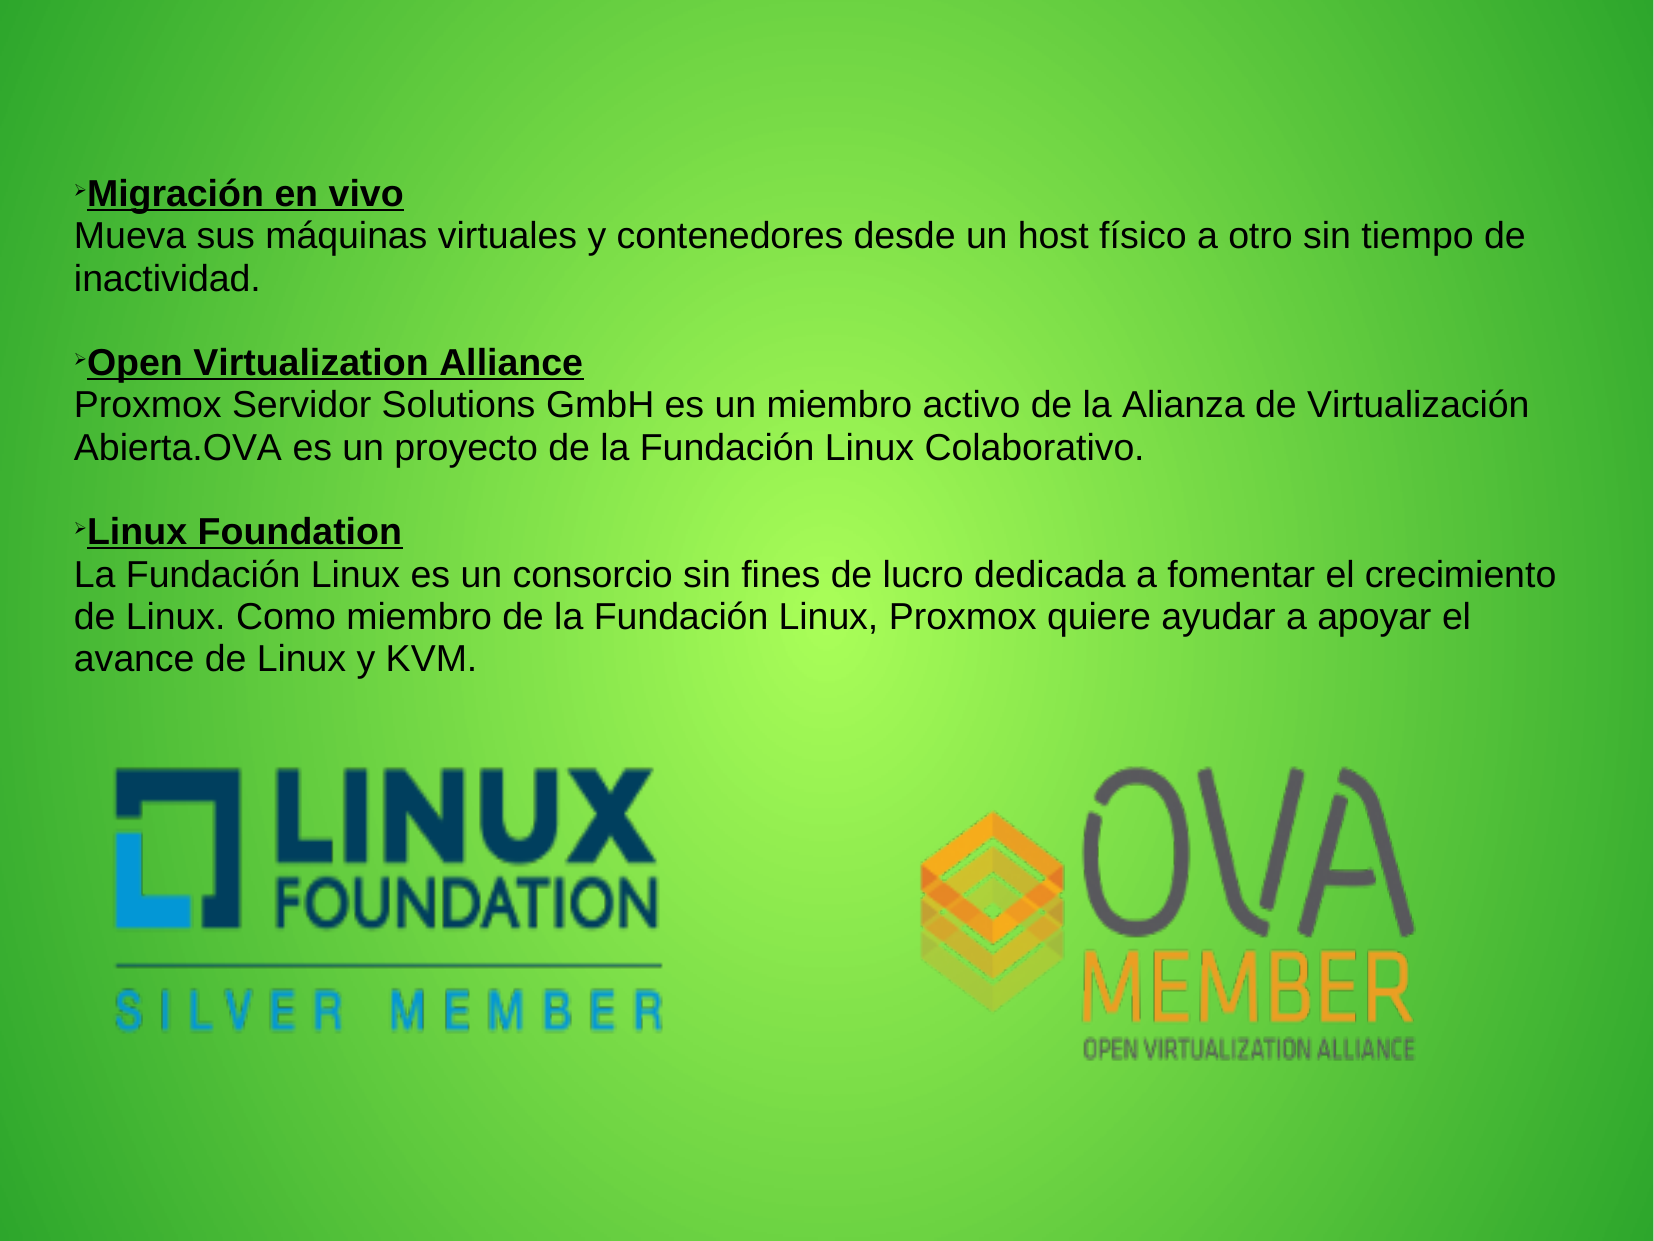

Migración en vivo
Mueva sus máquinas virtuales y contenedores desde un host físico a otro sin tiempo de inactividad.
Open Virtualization Alliance
Proxmox Servidor Solutions GmbH es un miembro activo de la Alianza de Virtualización Abierta.OVA es un proyecto de la Fundación Linux Colaborativo.
Linux Foundation
La Fundación Linux es un consorcio sin fines de lucro dedicada a fomentar el crecimiento de Linux. Como miembro de la Fundación Linux, Proxmox quiere ayudar a apoyar el avance de Linux y KVM.